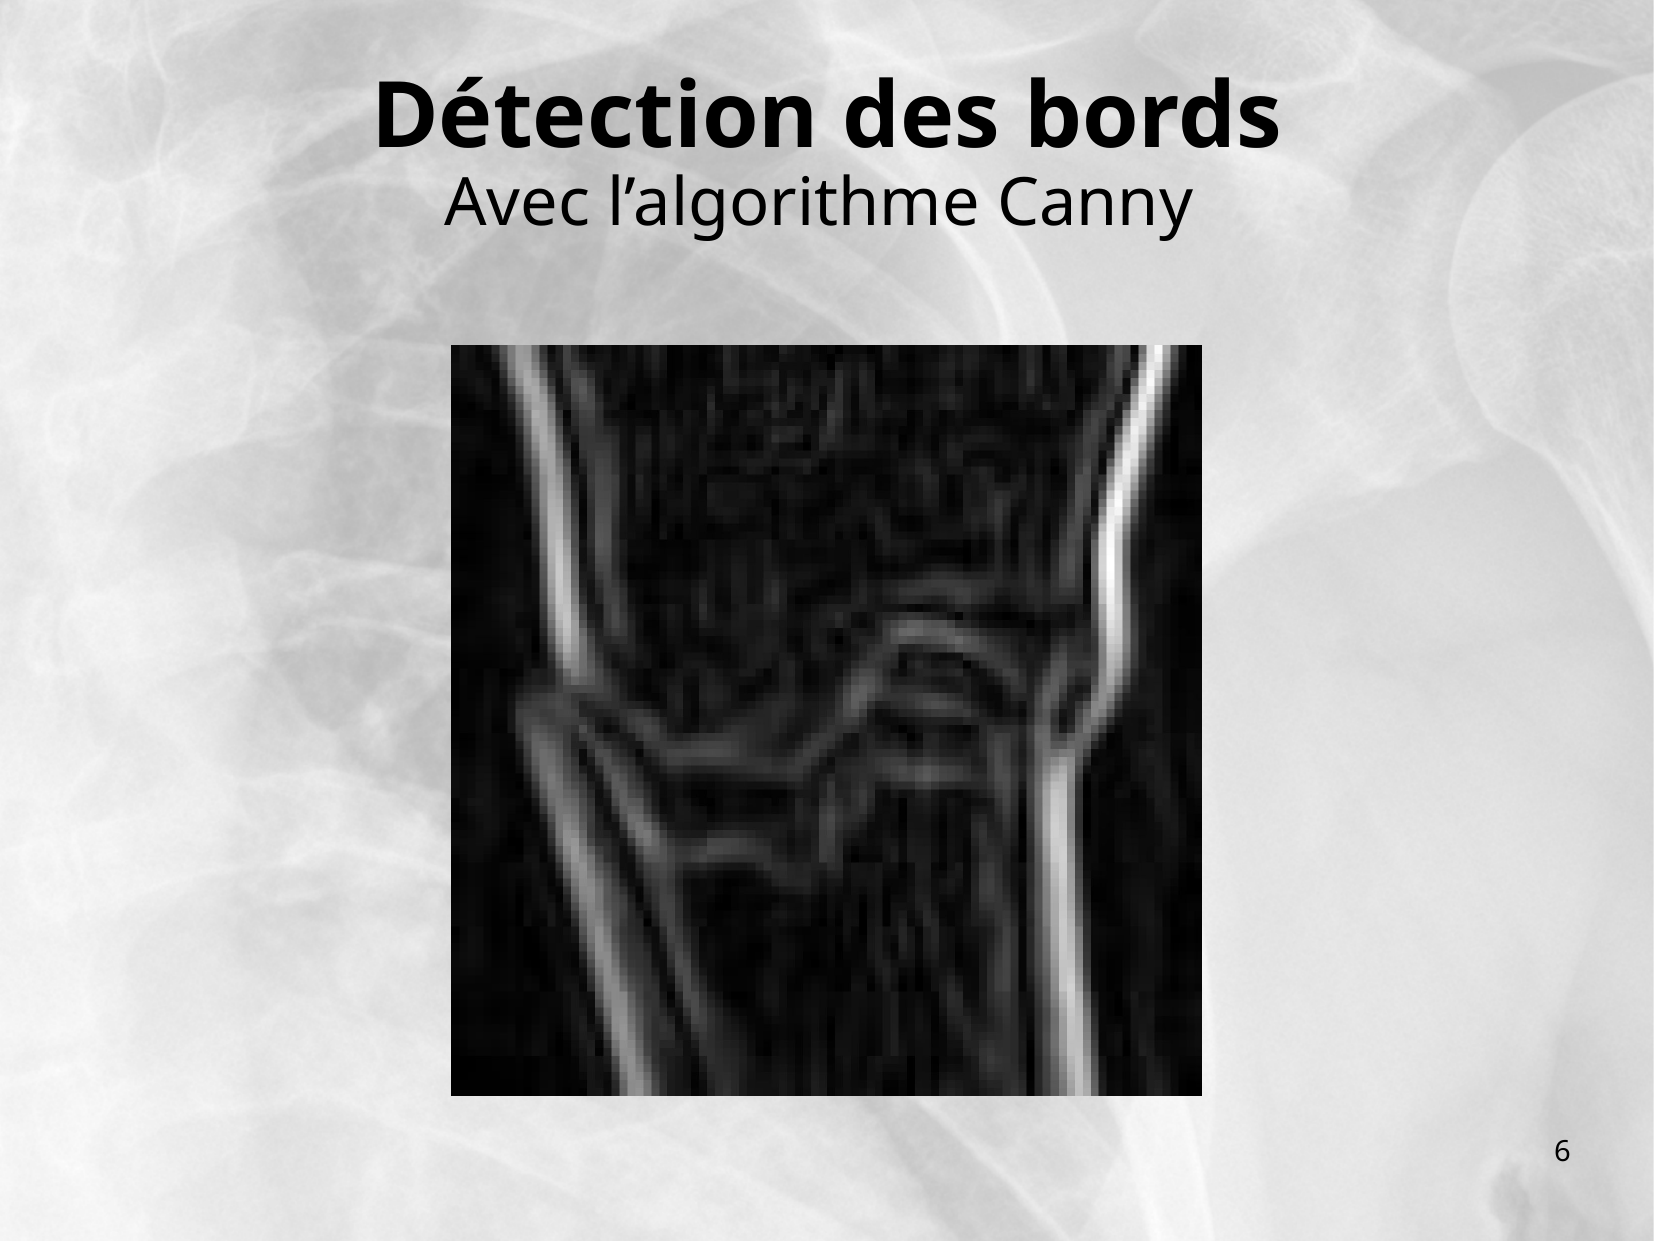

# Détection des bords
Avec l’algorithme Canny
6